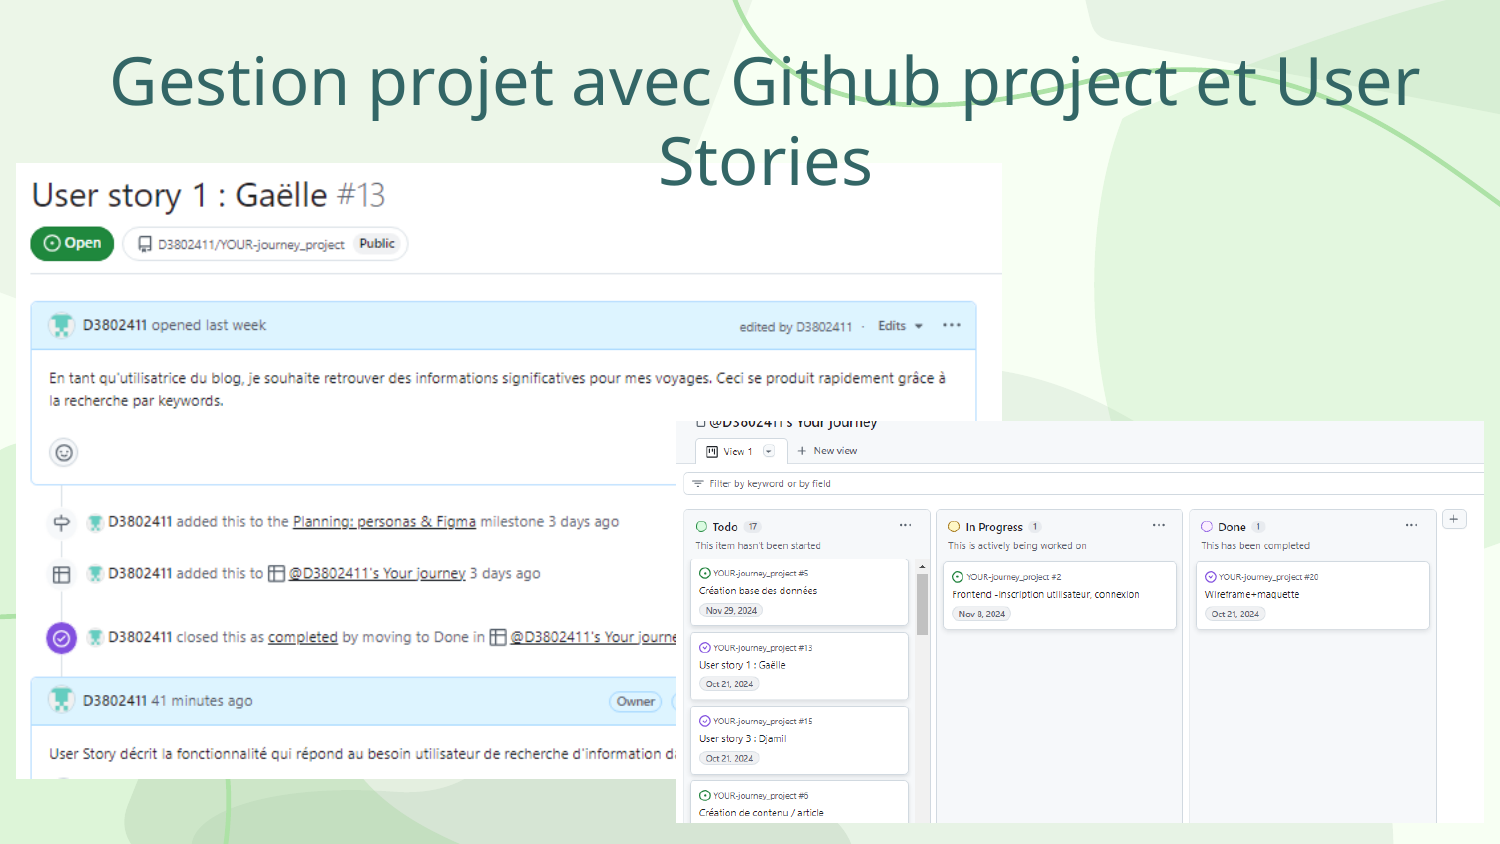

# Gestion projet avec Github project et User Stories